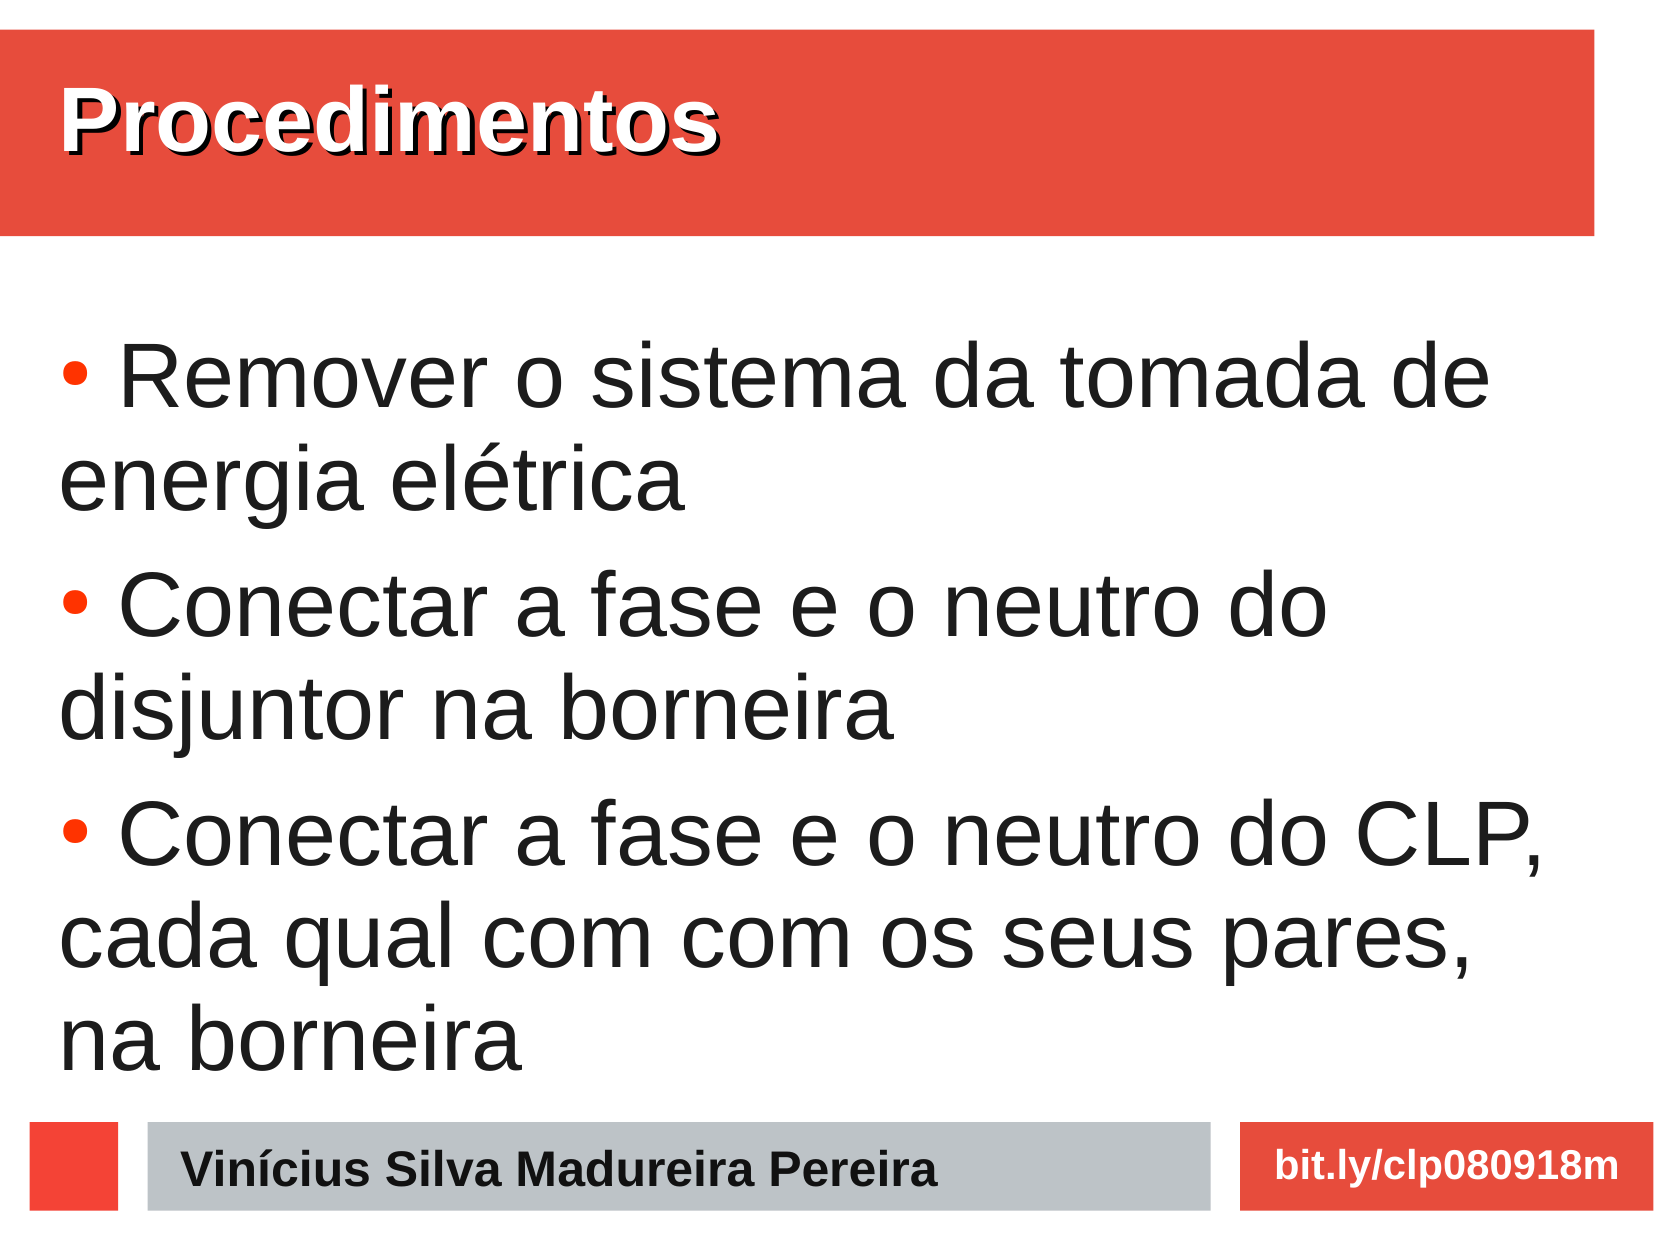

# Procedimentos
 Remover o sistema da tomada de energia elétrica
 Conectar a fase e o neutro do disjuntor na borneira
 Conectar a fase e o neutro do CLP, cada qual com com os seus pares, na borneira
Vinícius Silva Madureira Pereira
bit.ly/clp080918m